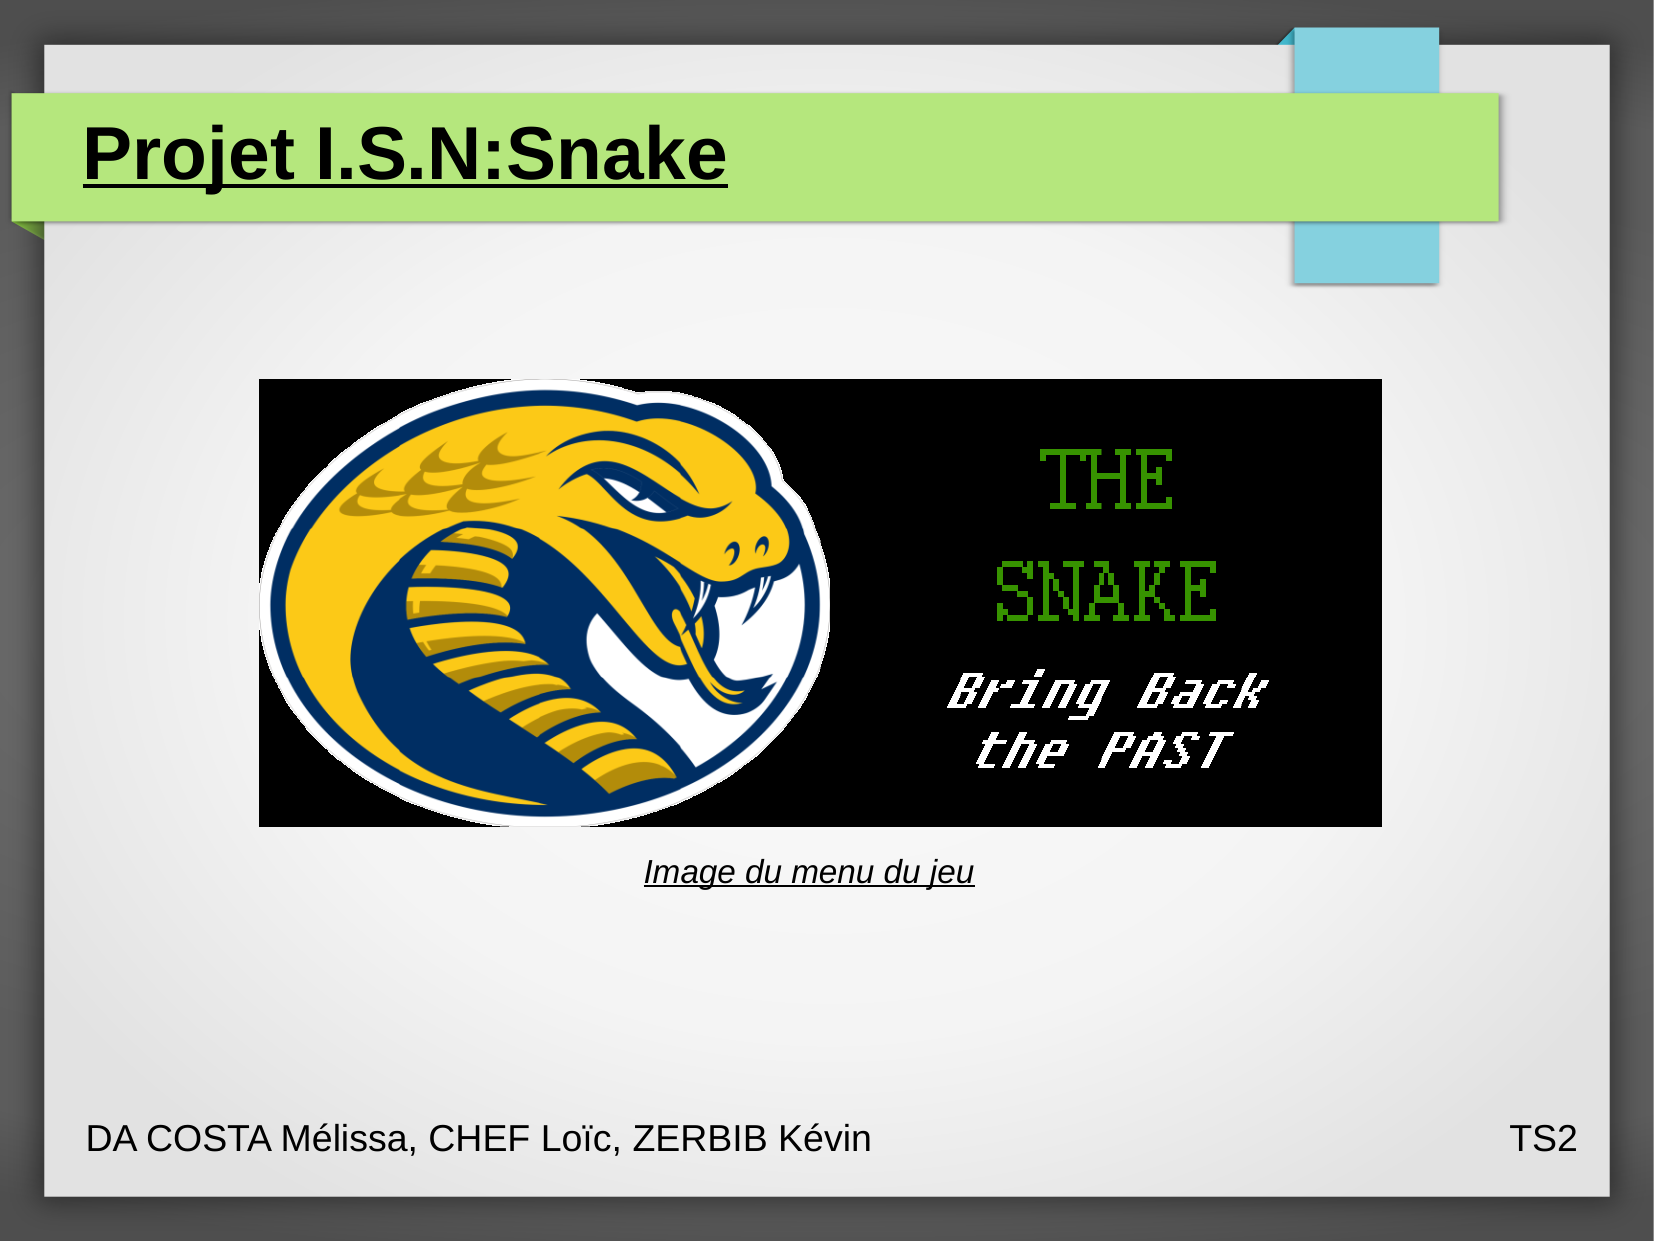

# Projet I.S.N:Snake
Image du menu du jeu
DA COSTA Mélissa, CHEF Loïc, ZERBIB Kévin TS2